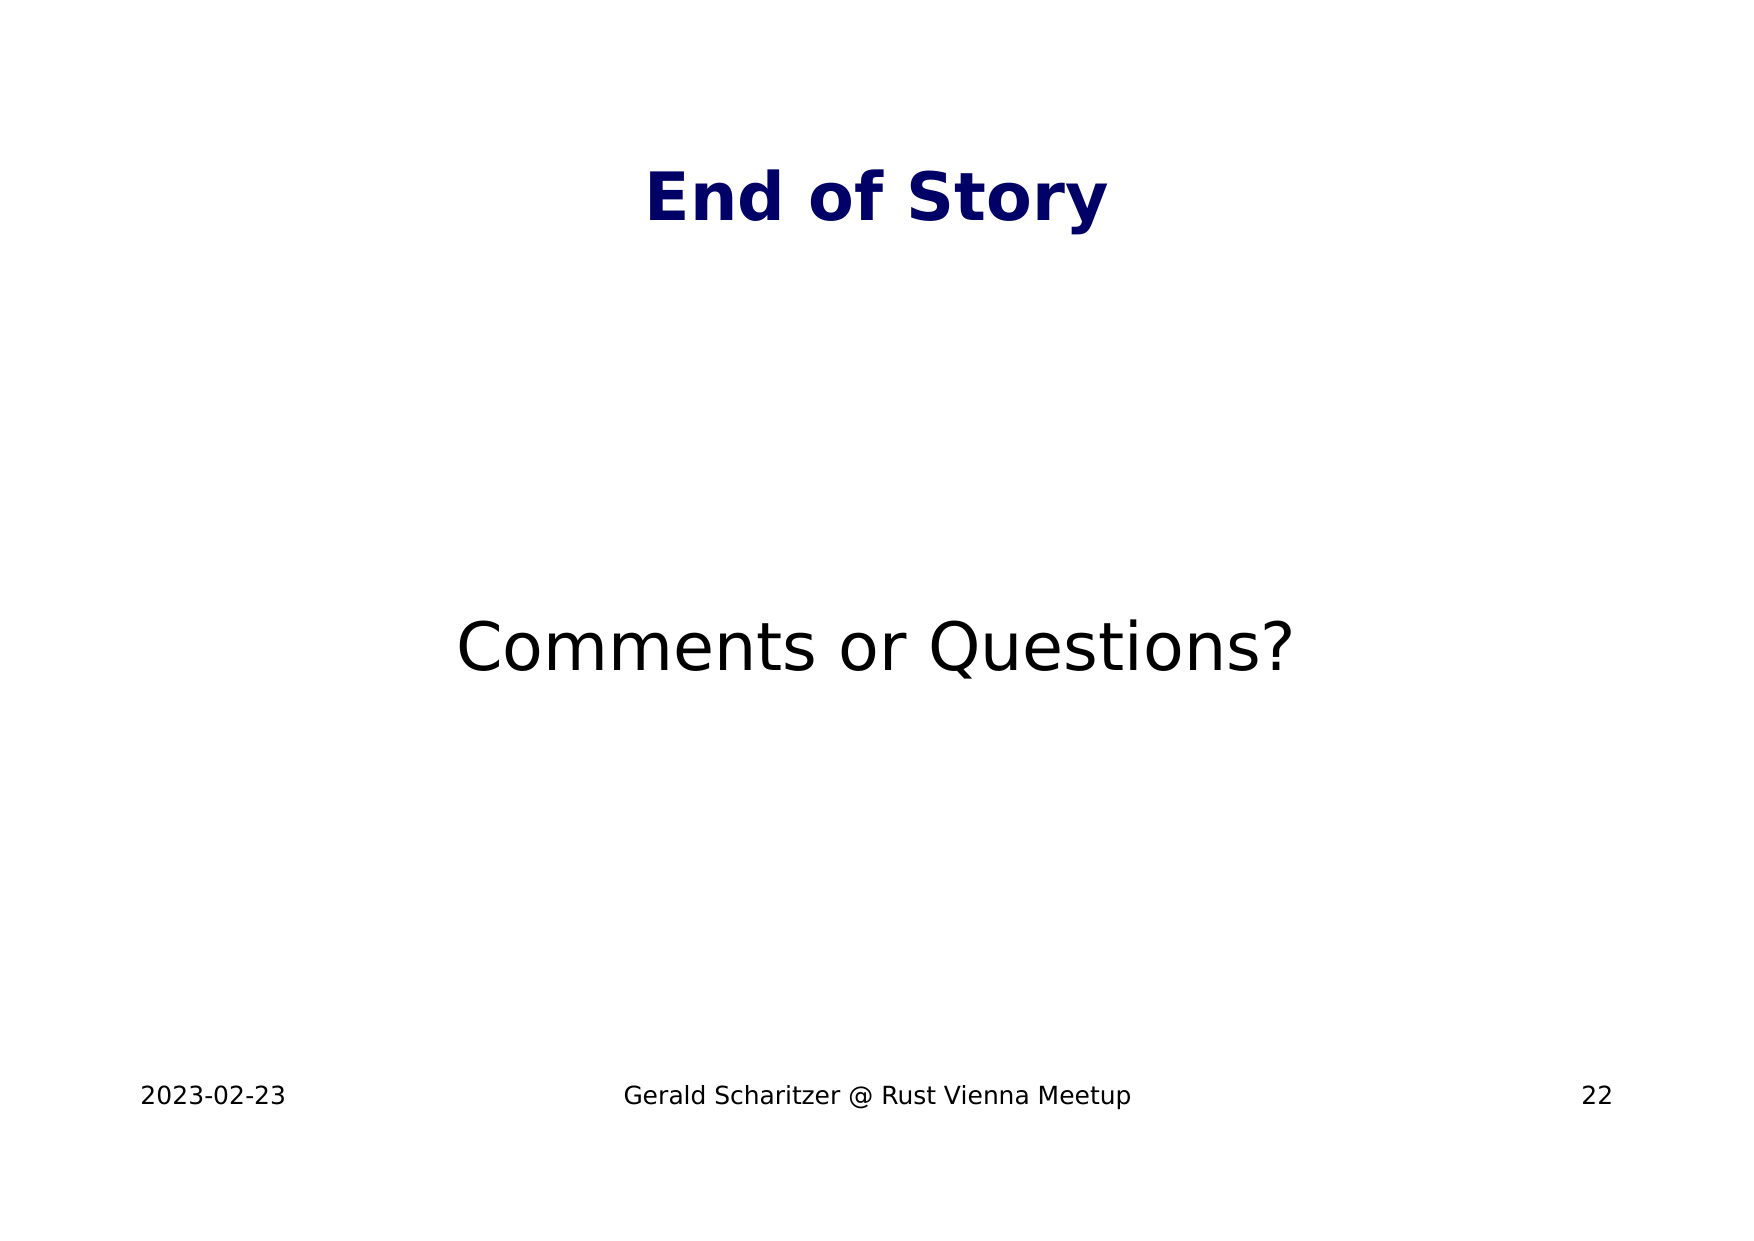

# End of Story
Comments or Questions?
2023-02-23
Gerald Scharitzer @ Rust Vienna Meetup
22